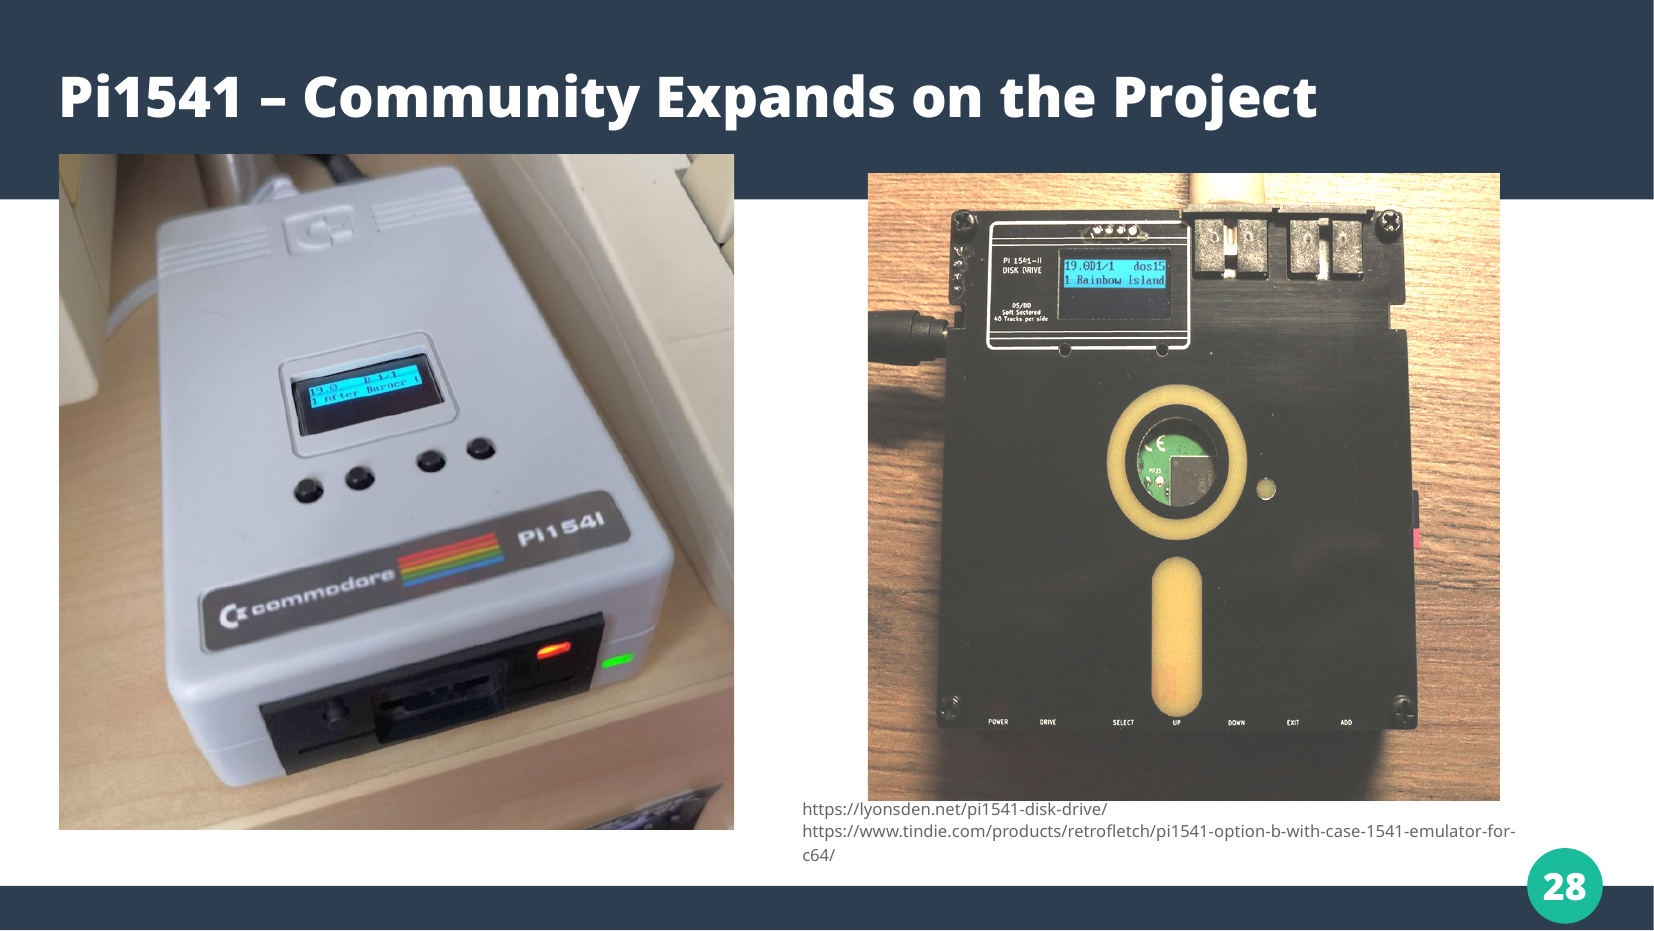

# Pi1541 – Community Expands on the Project
https://lyonsden.net/pi1541-disk-drive/
https://www.tindie.com/products/retrofletch/pi1541-option-b-with-case-1541-emulator-for-c64/